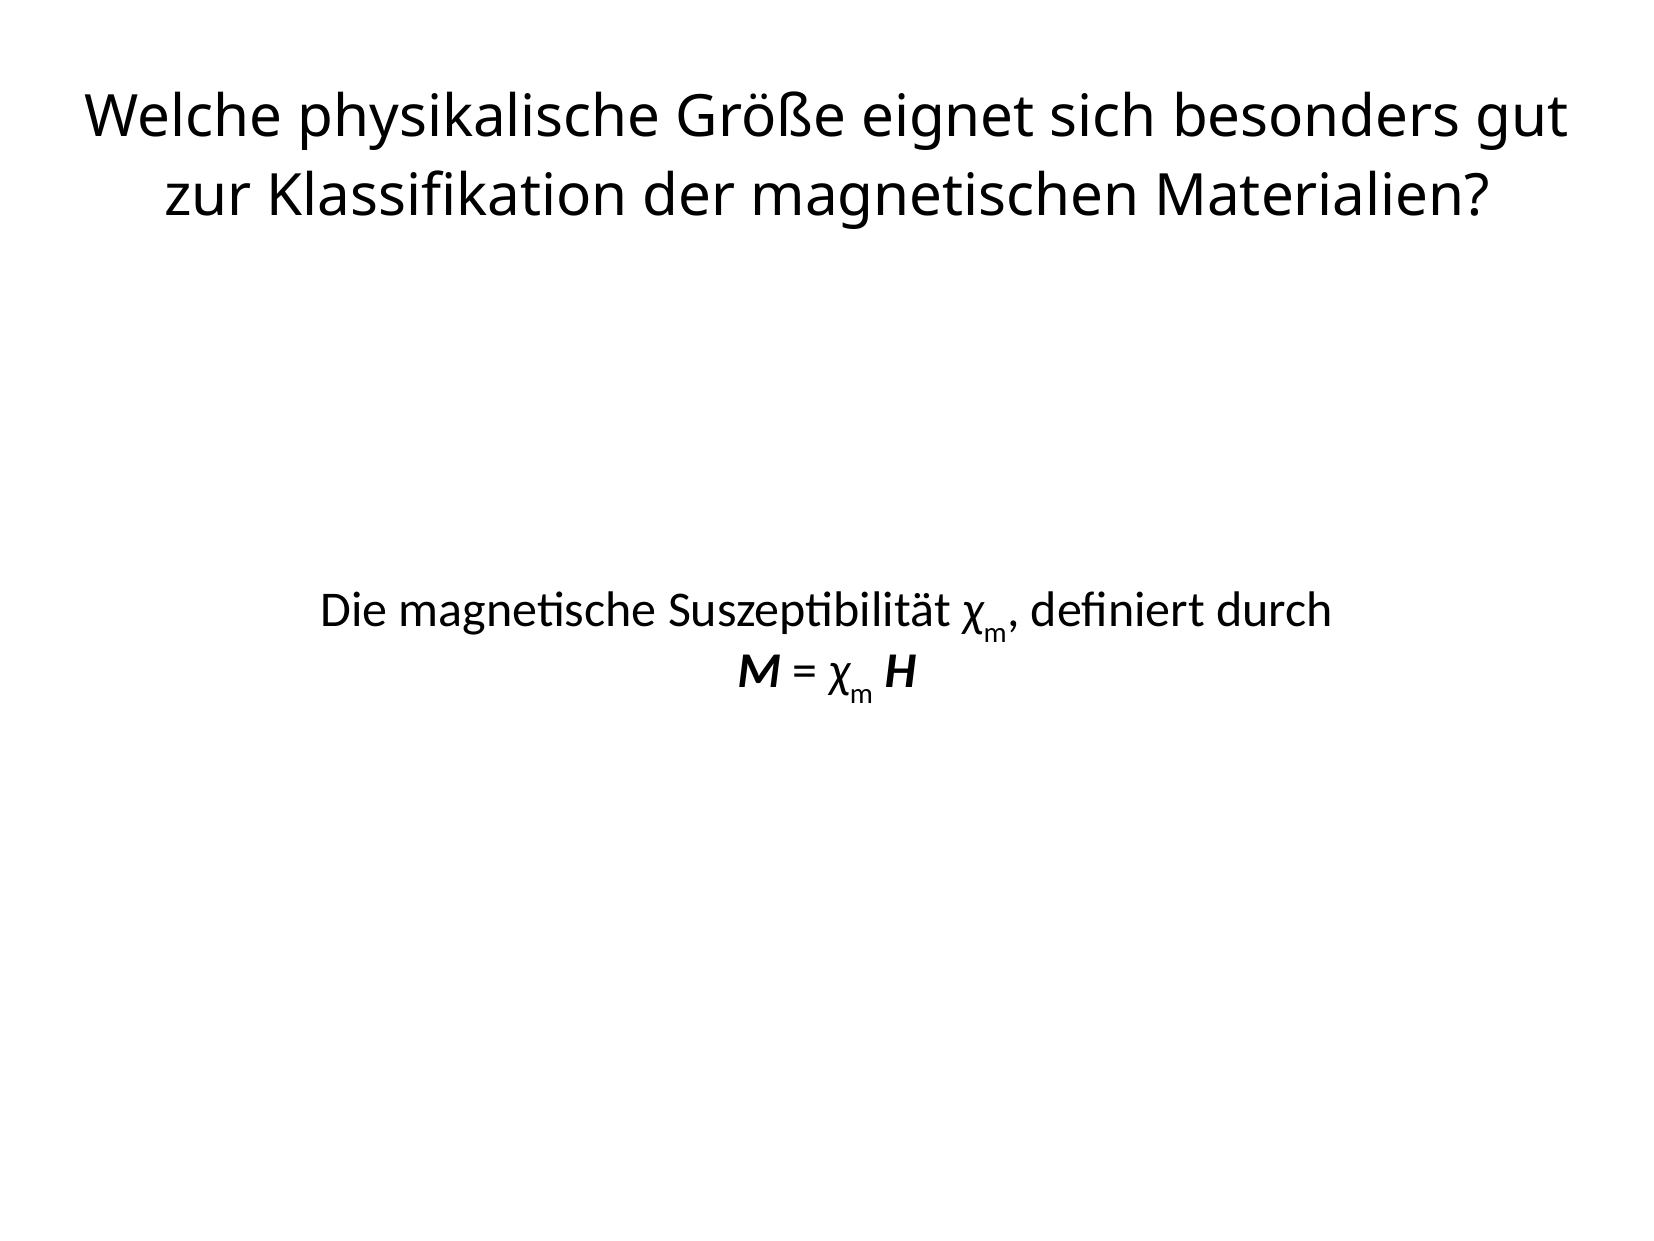

# Welche physikalische Größe eignet sich besonders gut zur Klassifikation der magnetischen Materialien?
Die magnetische Suszeptibilität χm, definiert durch
M = χm H